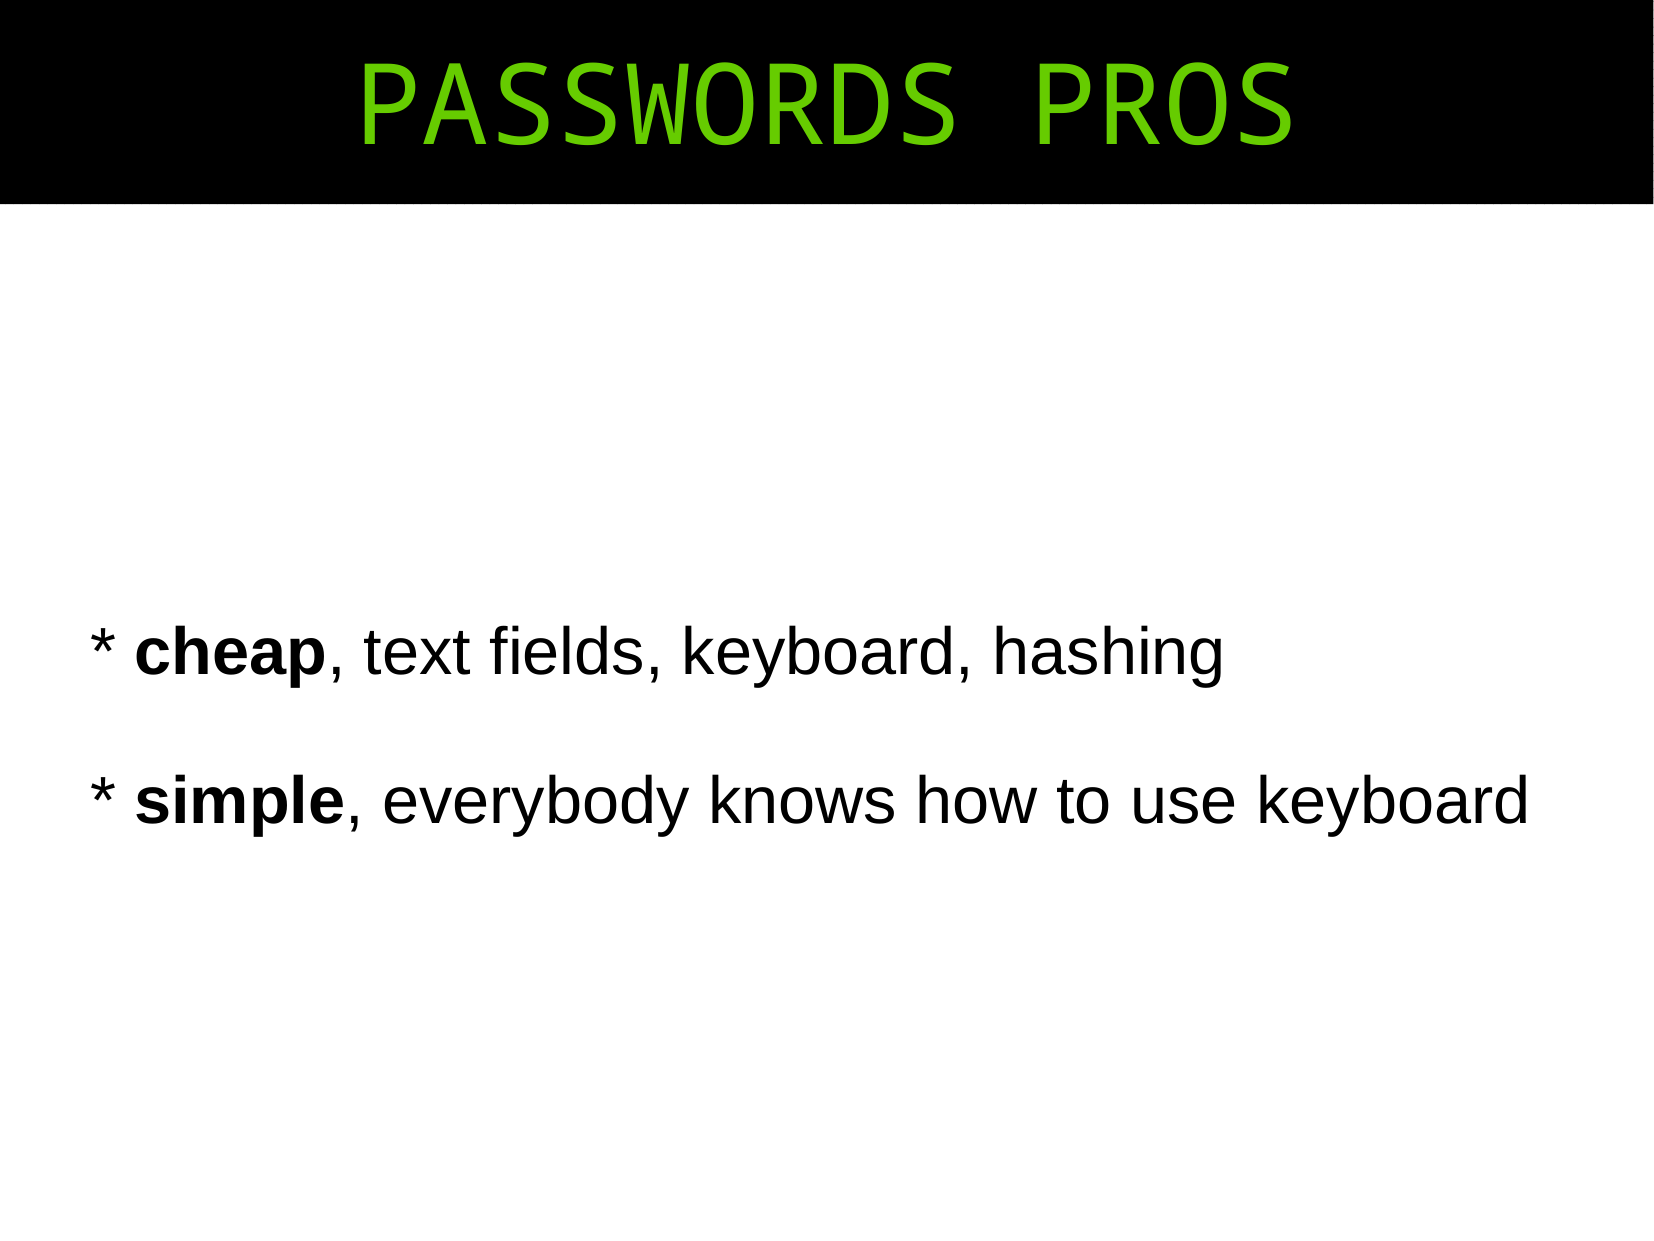

# PASSWORDS PROS
* cheap, text fields, keyboard, hashing
* simple, everybody knows how to use keyboard